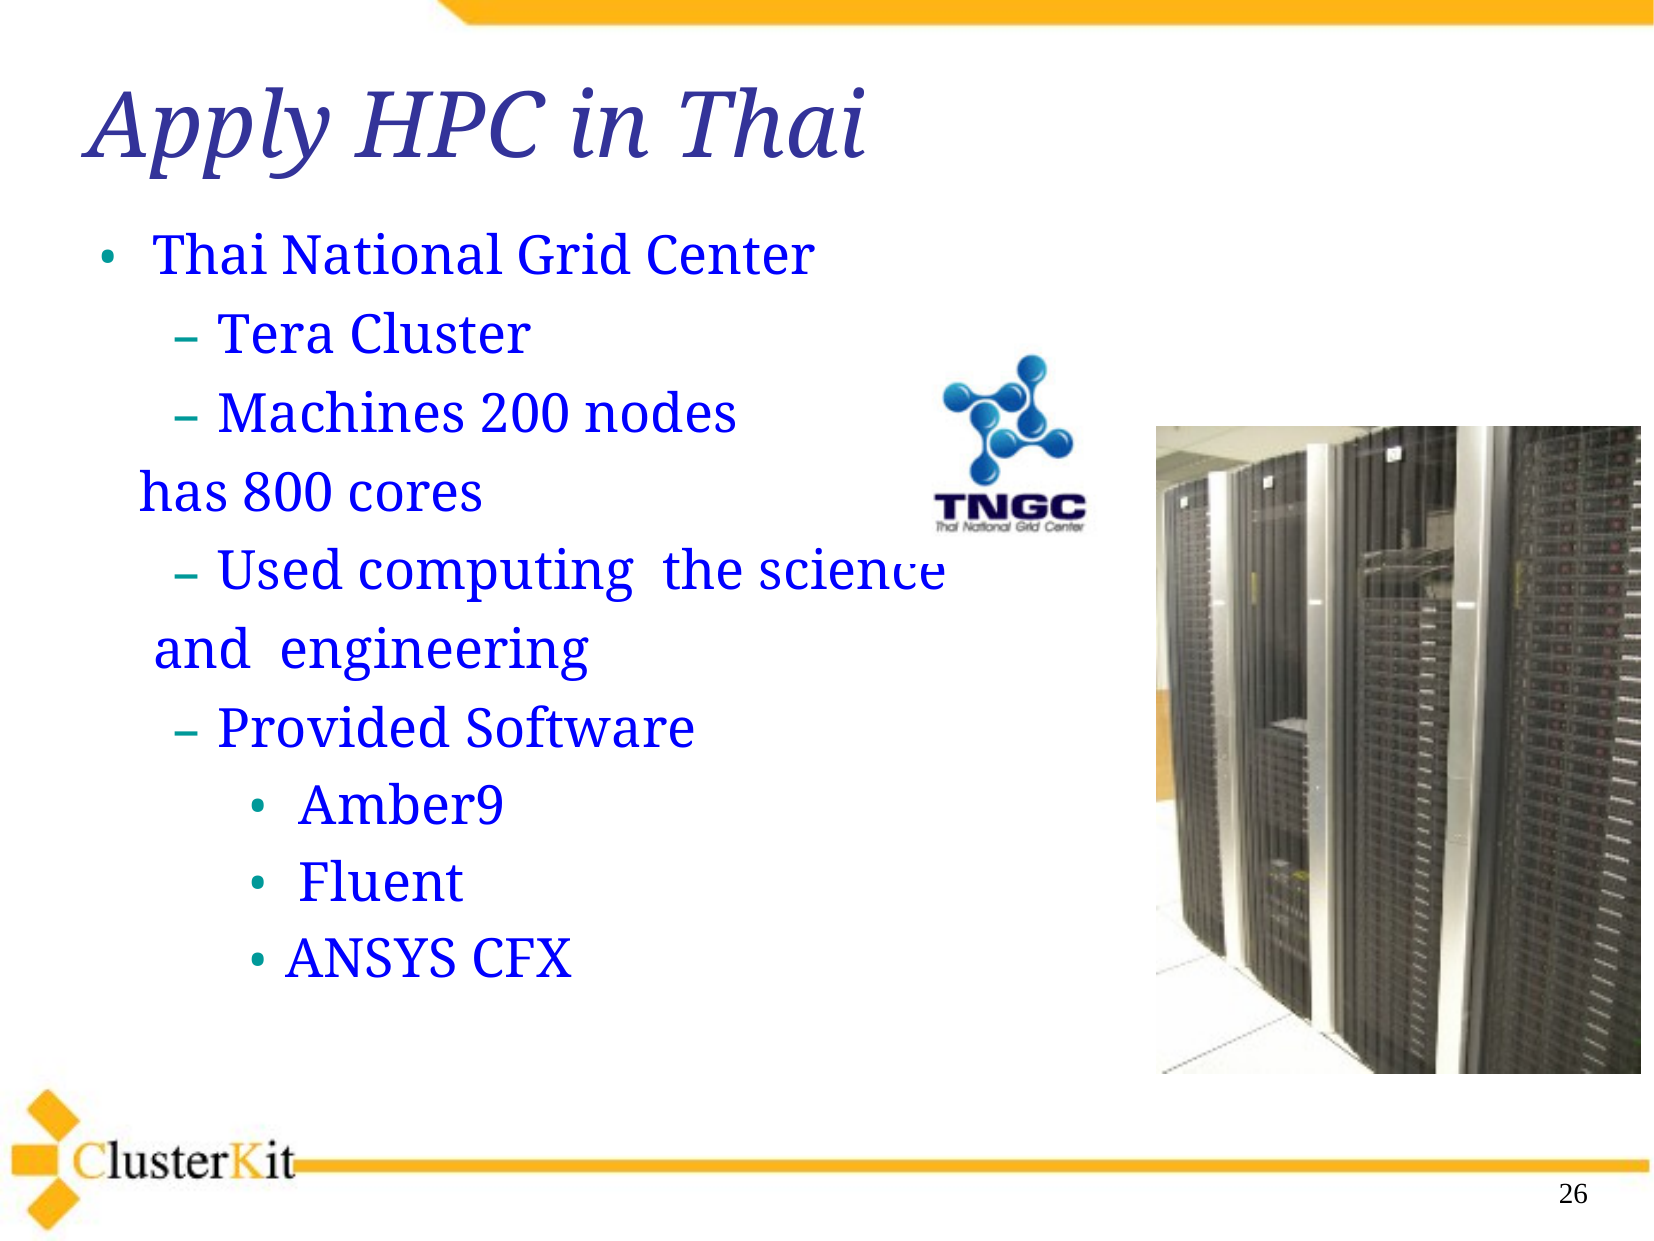

Apply HPC in Thai
Thai National Grid Center
Tera Cluster
Machines 200 nodes
 has 800 cores
Used computing the science
 and engineering
Provided Software
 Amber9
 Fluent
ANSYS CFX
26